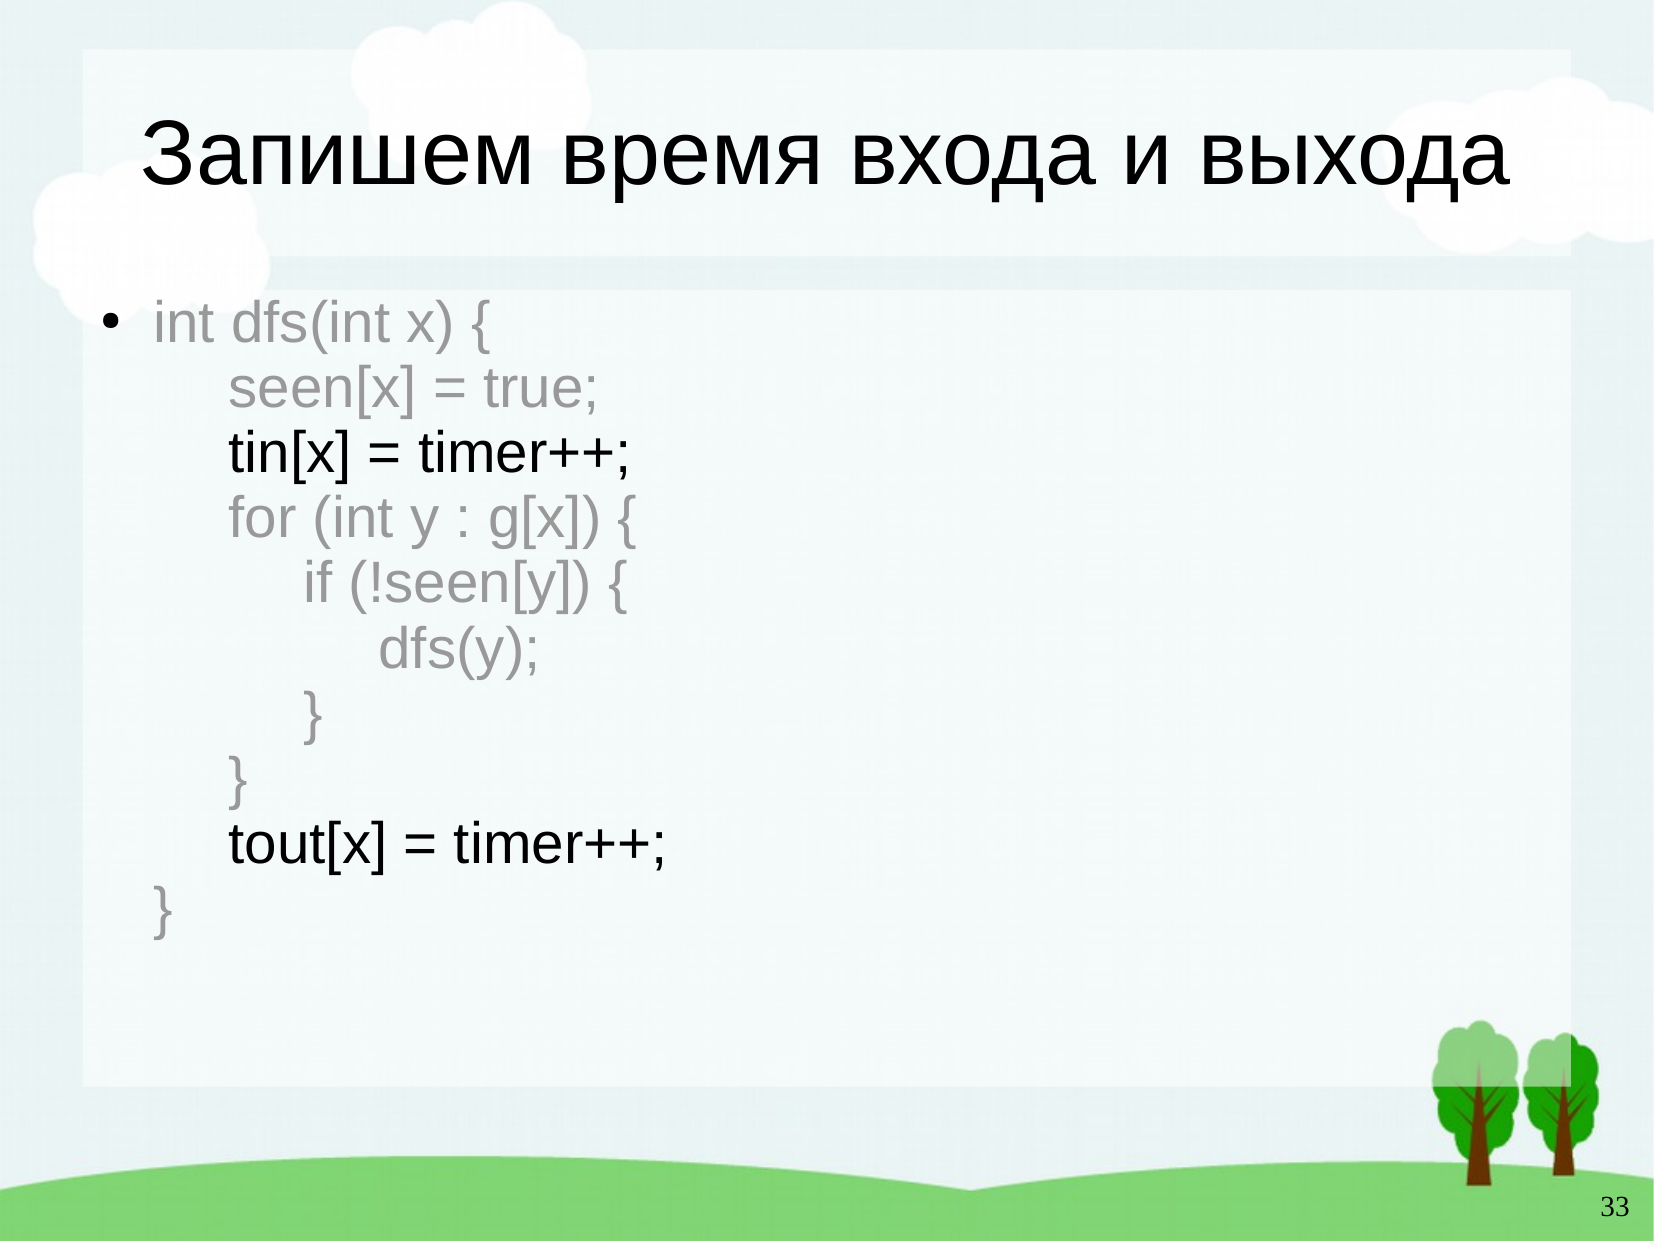

# Запишем время входа и выхода
int dfs(int x) {
	seen[x] = true;
	tin[x] = timer++;
	for (int y : g[x]) {
		if (!seen[y]) {
			dfs(y);
		}
	}
	tout[x] = timer++;
}
33